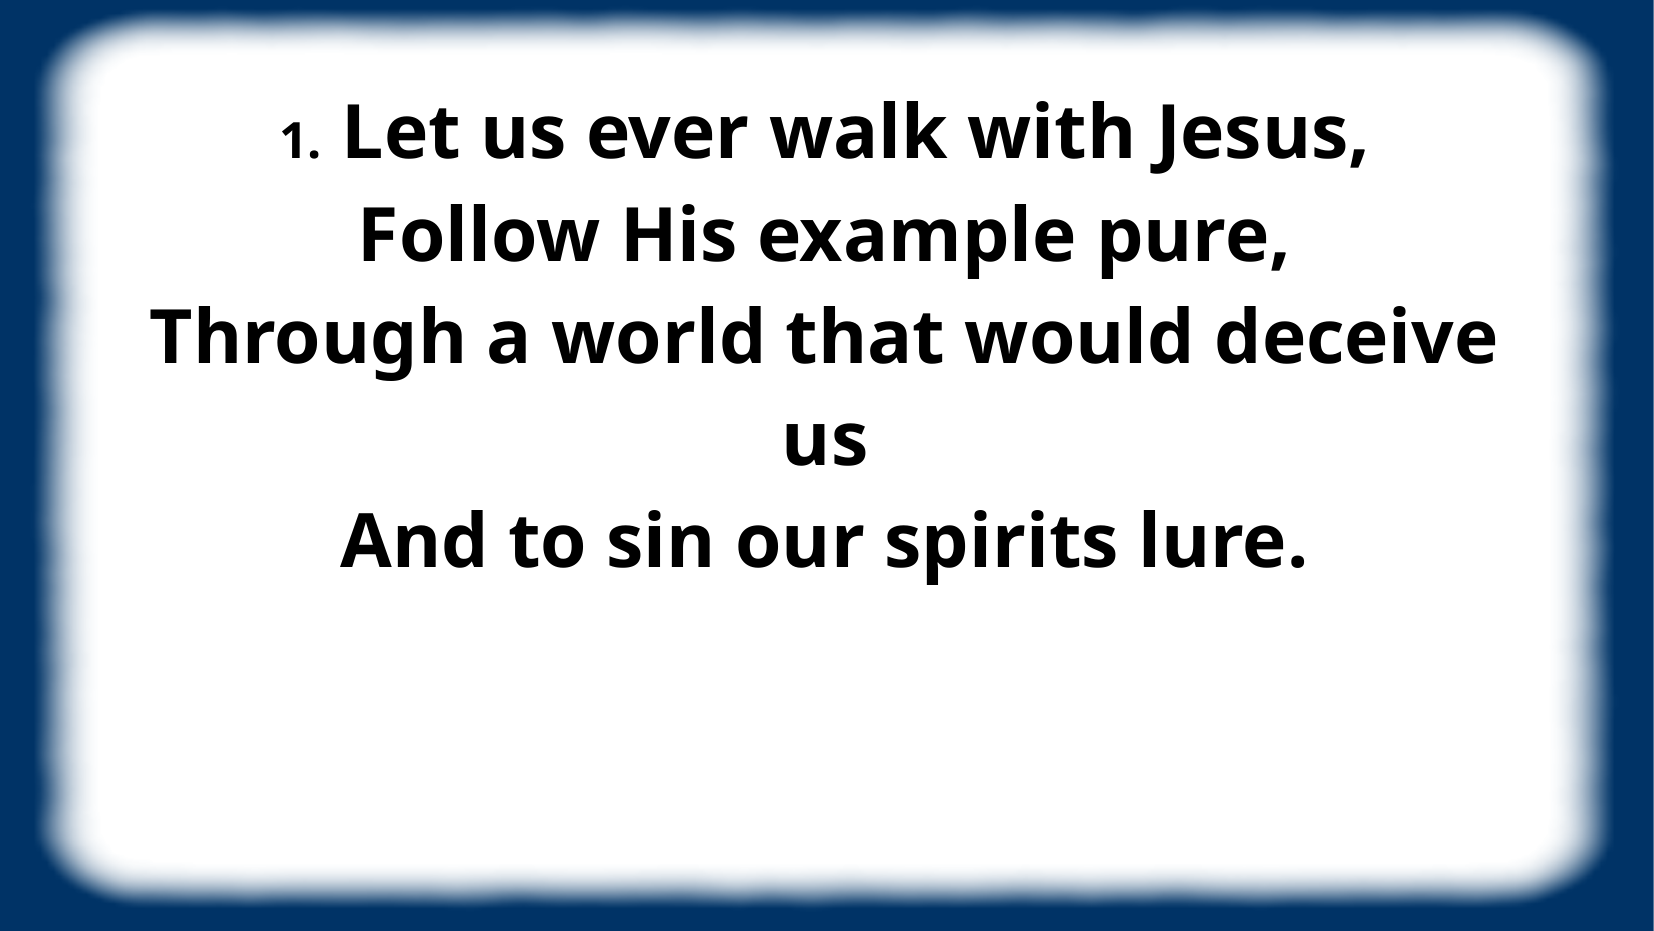

1. Let us ever walk with Jesus,
Follow His example pure,
Through a world that would deceive us
And to sin our spirits lure.